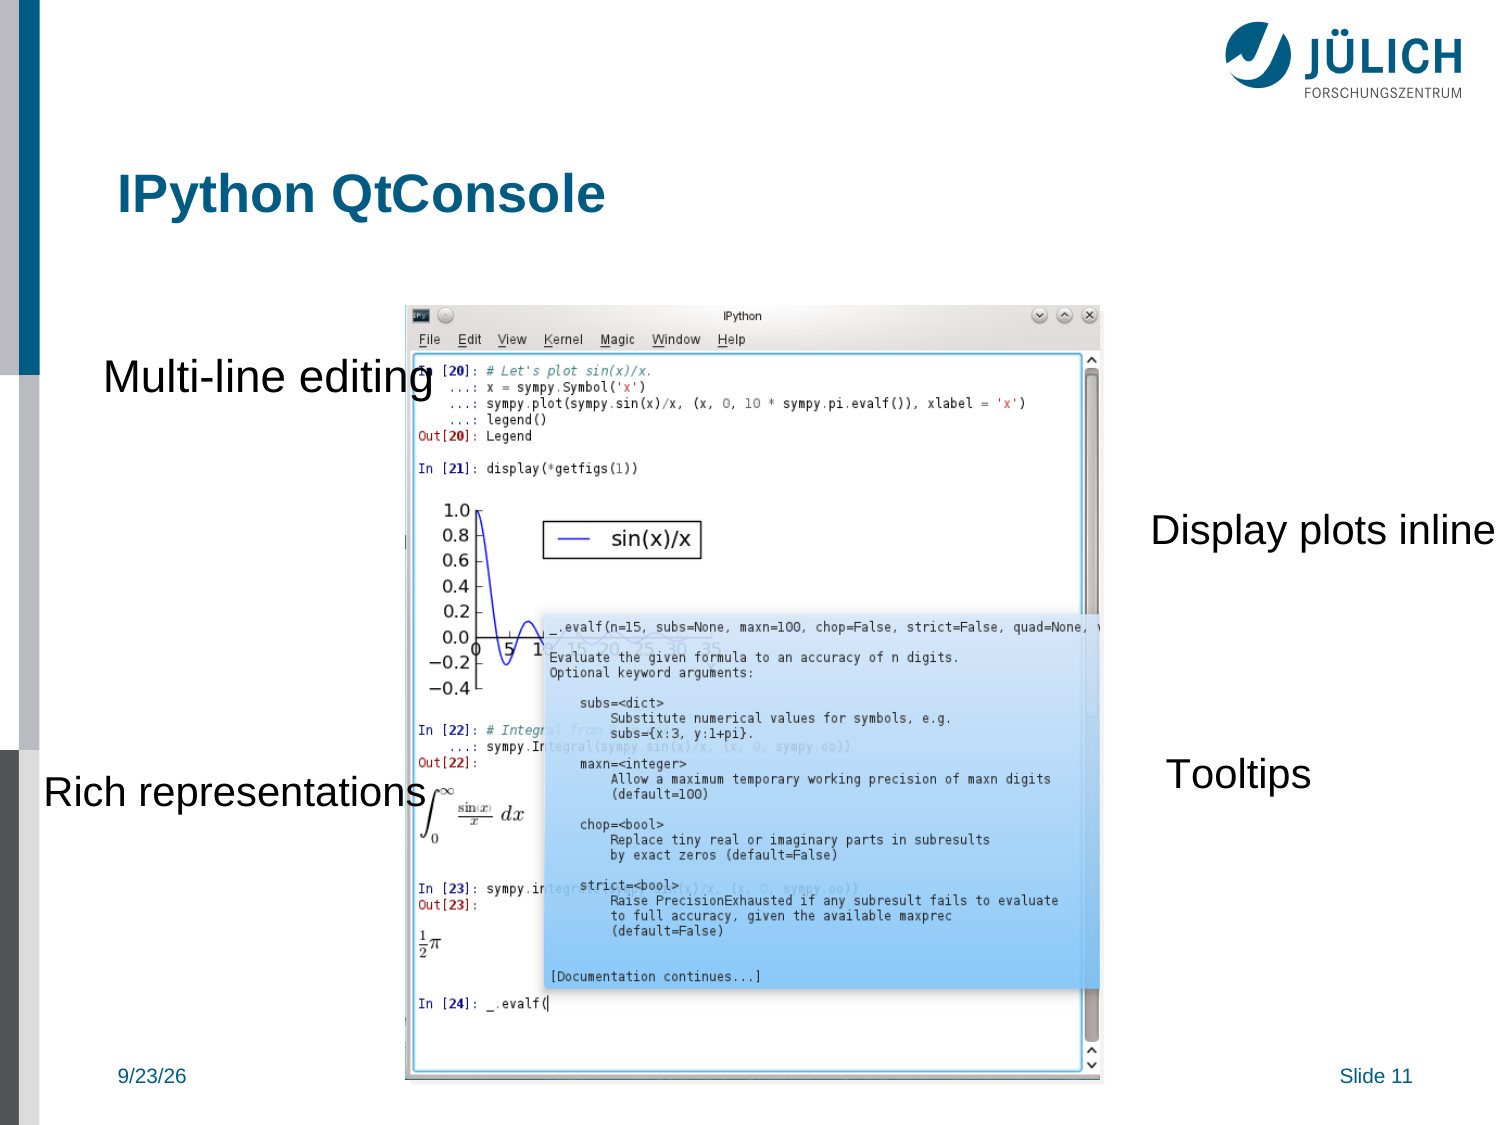

# IPython QtConsole
Multi-line editing
Display plots inline
Tooltips
Rich representations